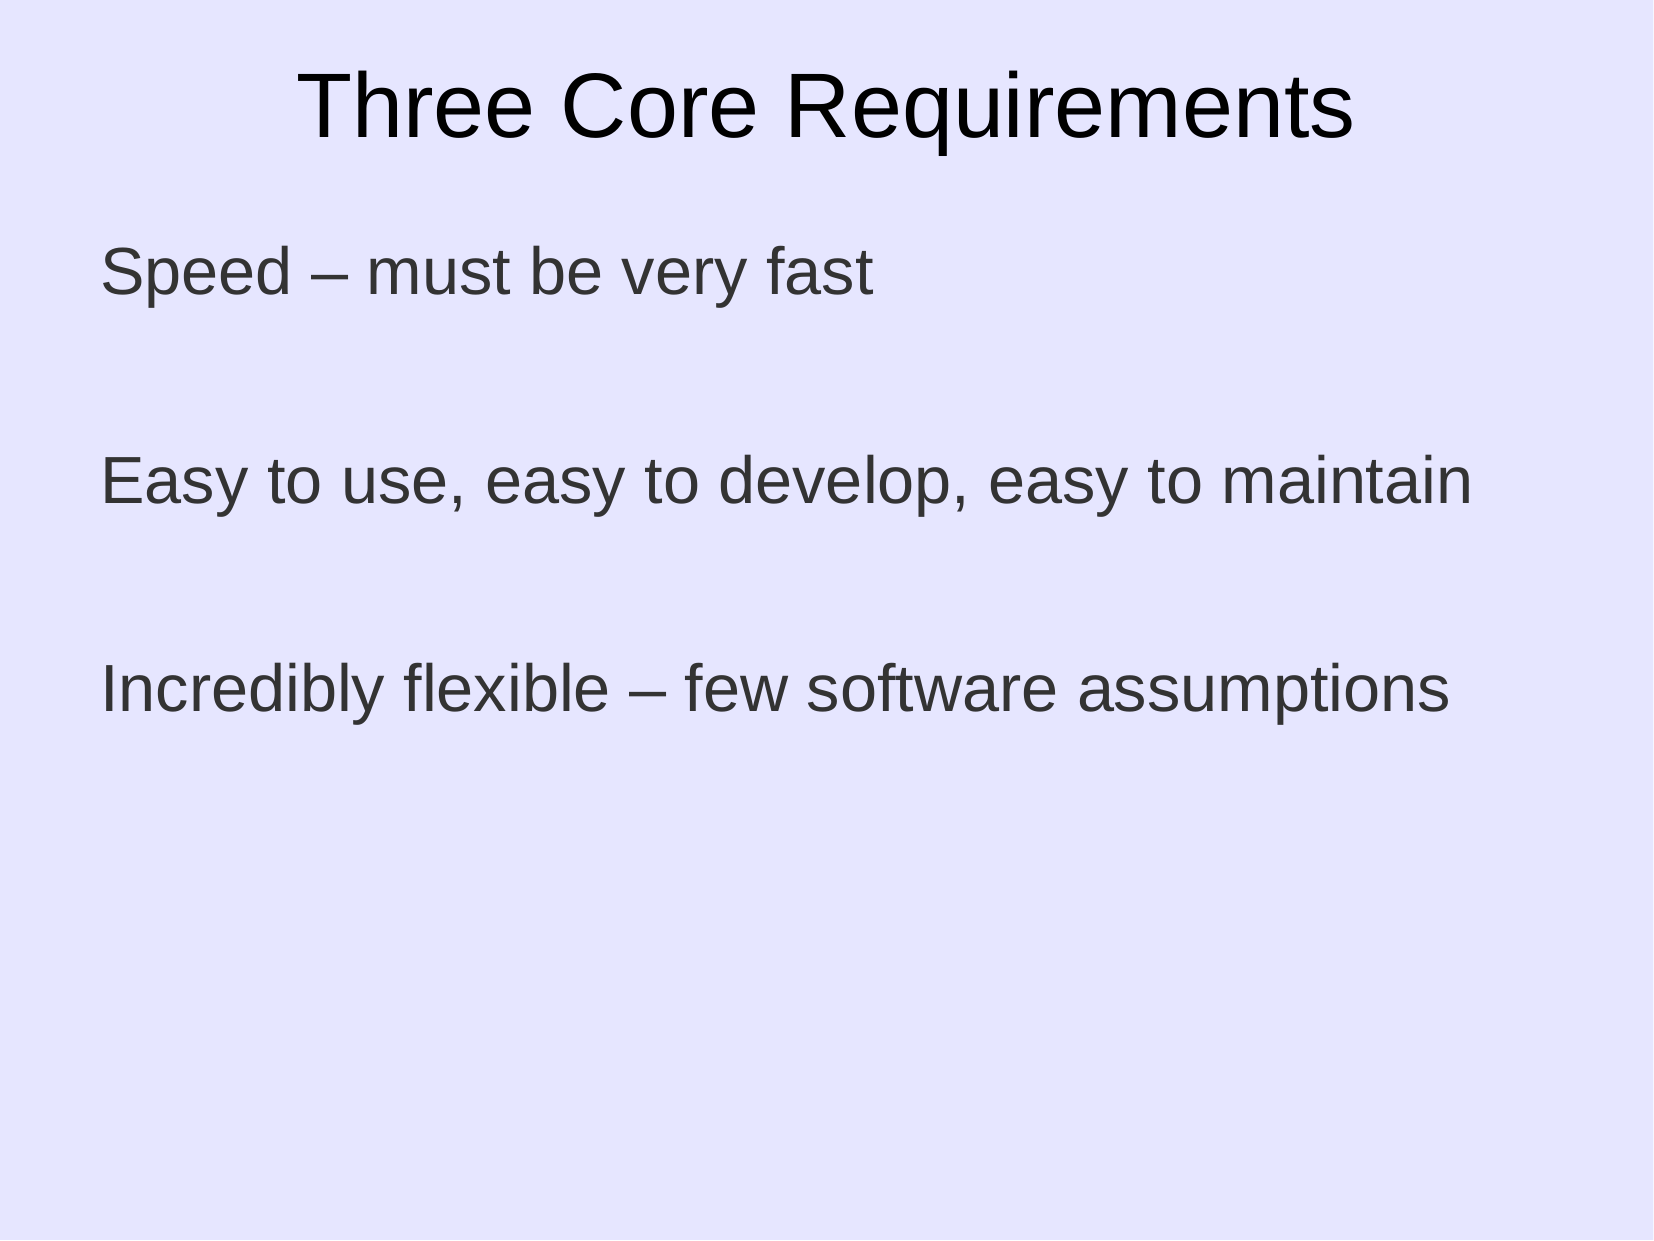

# Three Core Requirements
Speed – must be very fast
Easy to use, easy to develop, easy to maintain
Incredibly flexible – few software assumptions